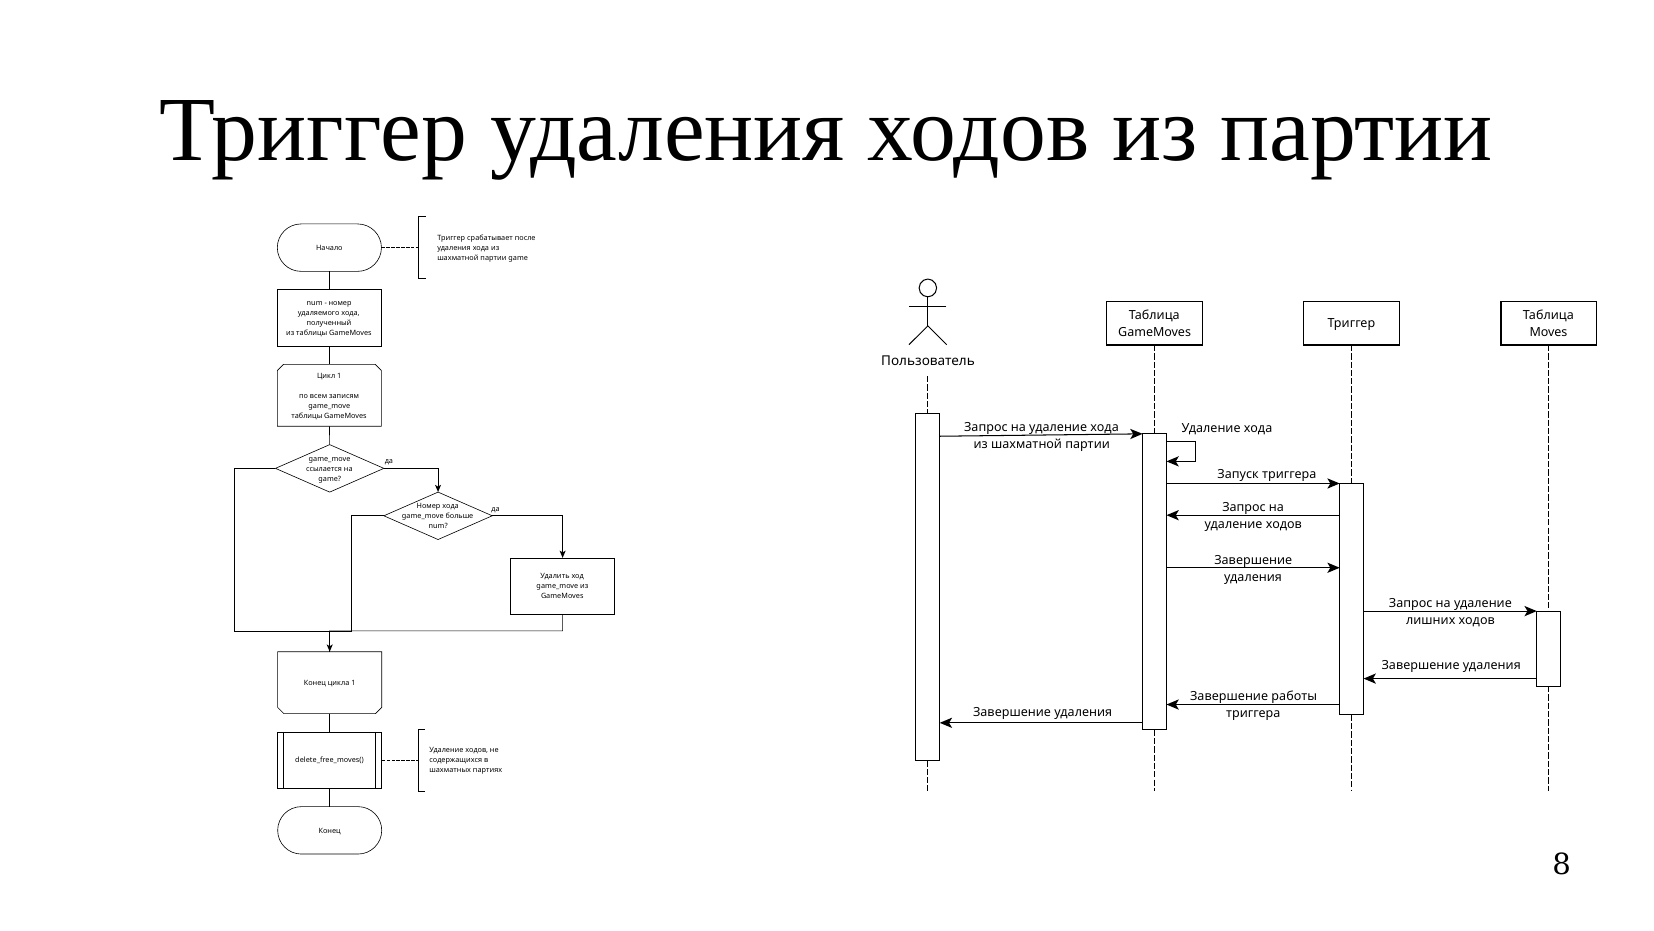

# Триггер удаления ходов из партии
8